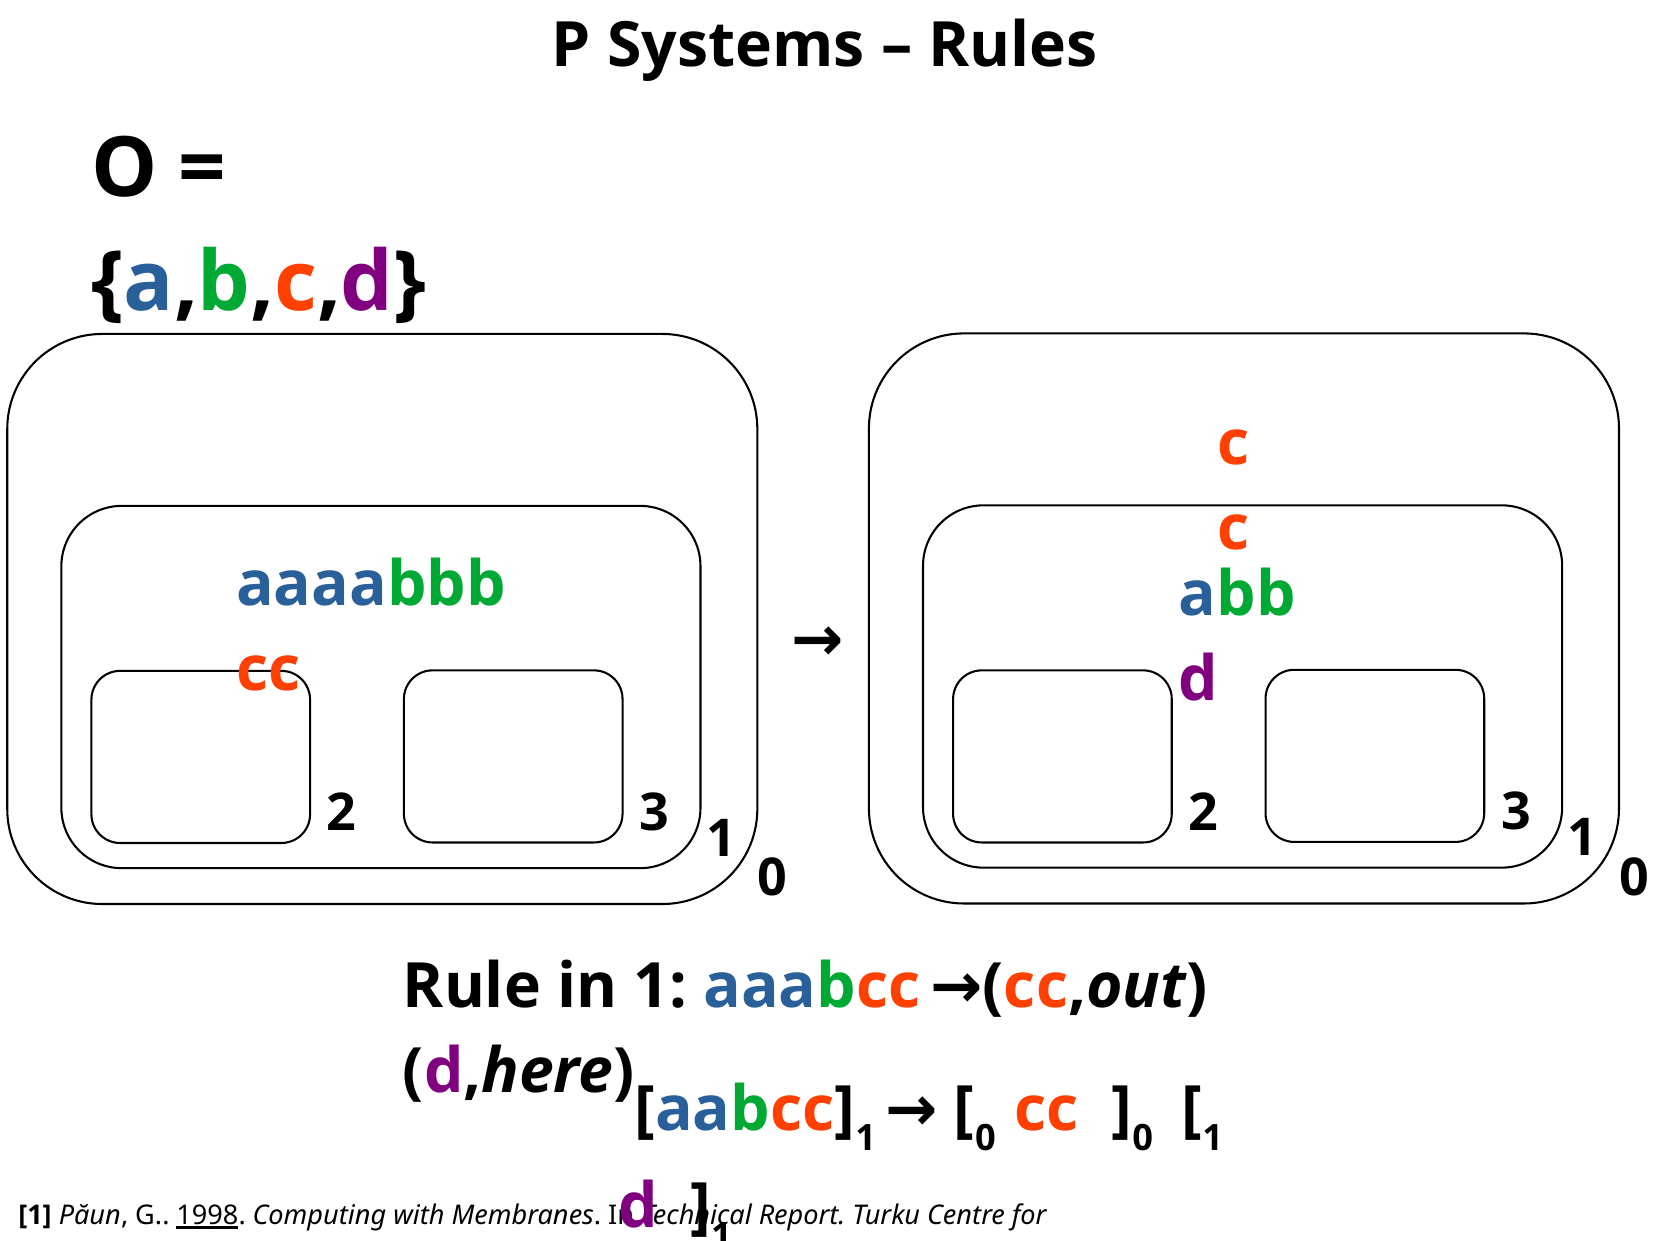

# P Systems – Rules
O = {a,b,c,d}
cc
aaaabbbcc
abbd
→
3
3
2
2
1
1
0
0
Rule in 1: aaabcc →(cc,out)(d,here)
 [aabcc]1 → [0 cc ]0 [1 d ]1
[1] Păun, G.. 1998. Computing with Membranes. In Technical Report. Turku Centre for Computer Science.